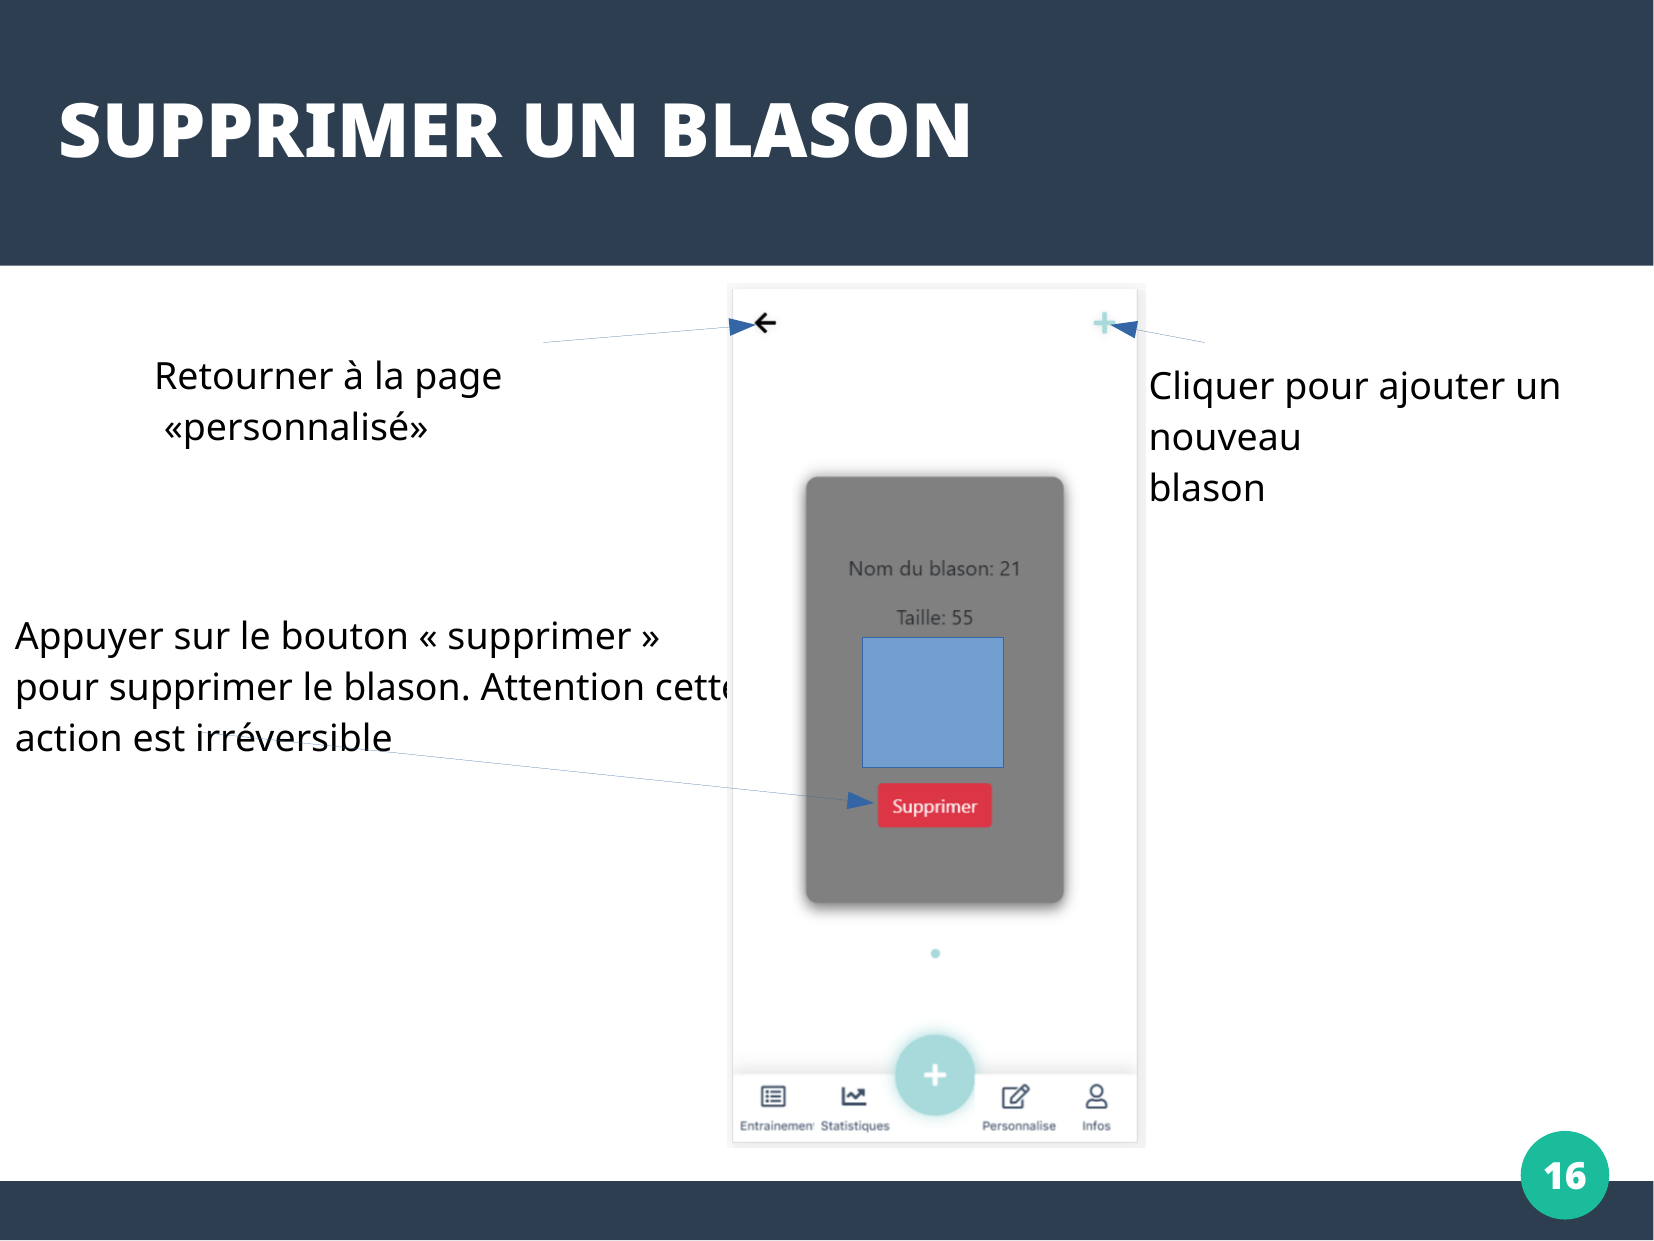

# SUPPRIMER UN BLASON
Retourner à la page  «personnalisé»
Cliquer pour ajouter un nouveau
blason
Appuyer sur le bouton « supprimer » pour supprimer le blason. Attention cette action est irréversible
16